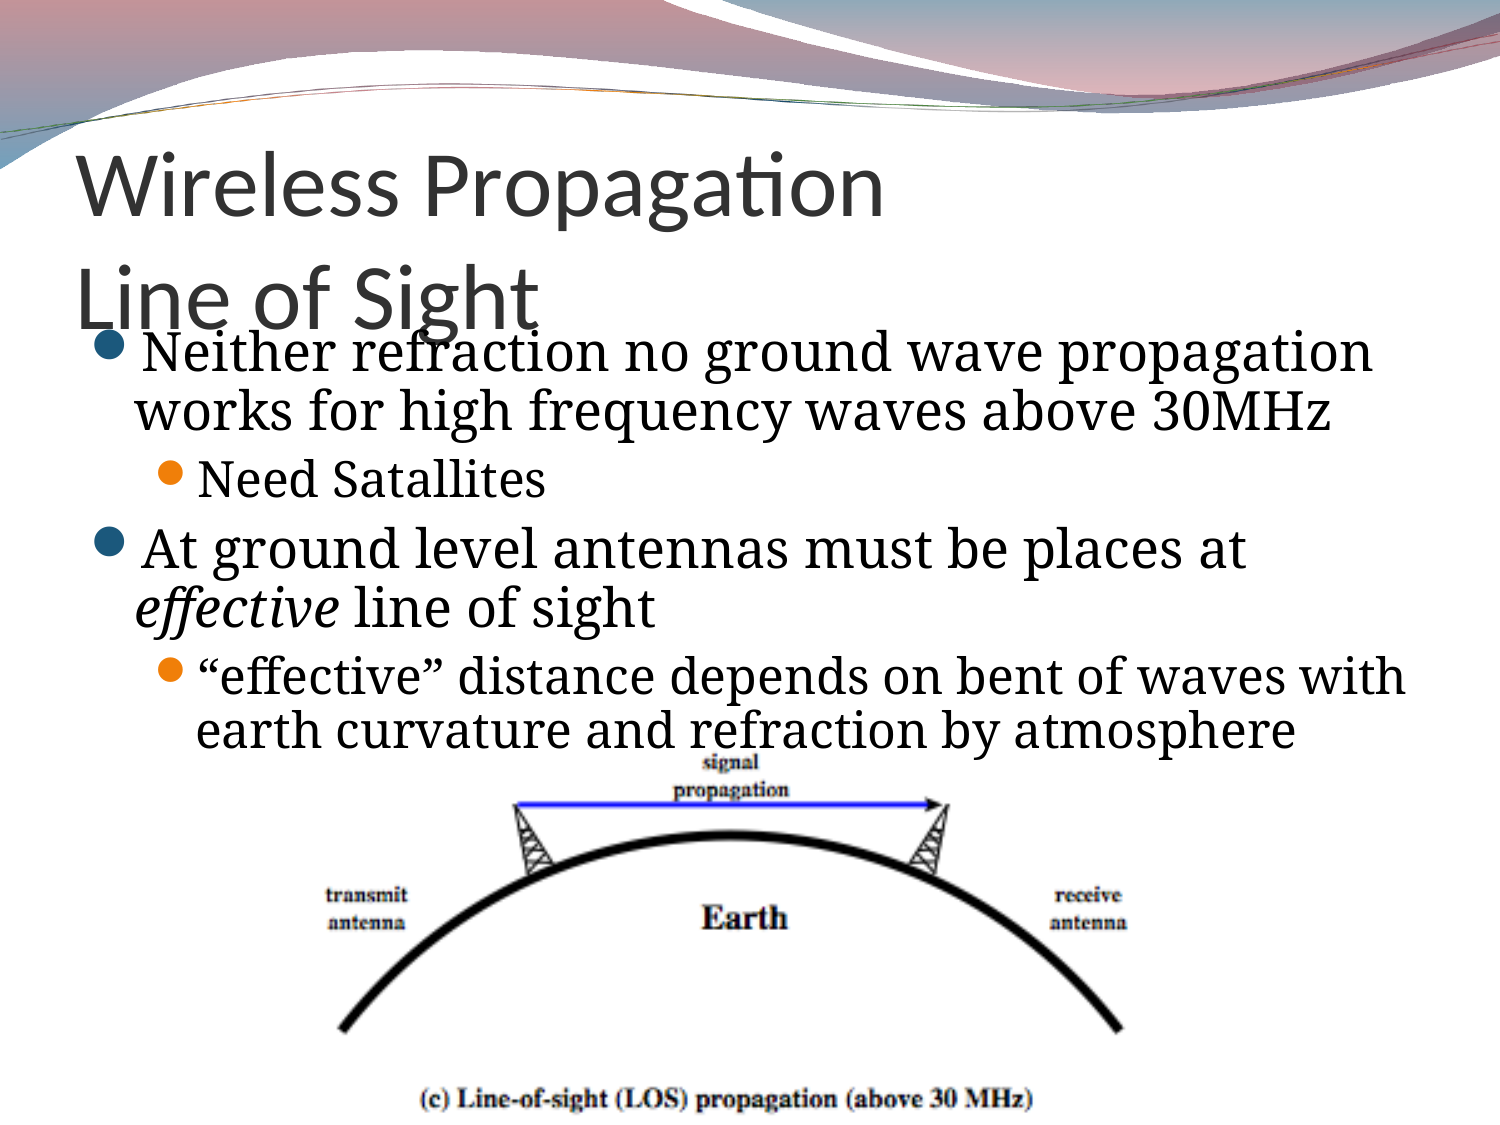

# Wireless Propagation Line of Sight
Neither refraction no ground wave propagation works for high frequency waves above 30MHz
Need Satallites
At ground level antennas must be places at effective line of sight
“effective” distance depends on bent of waves with earth curvature and refraction by atmosphere